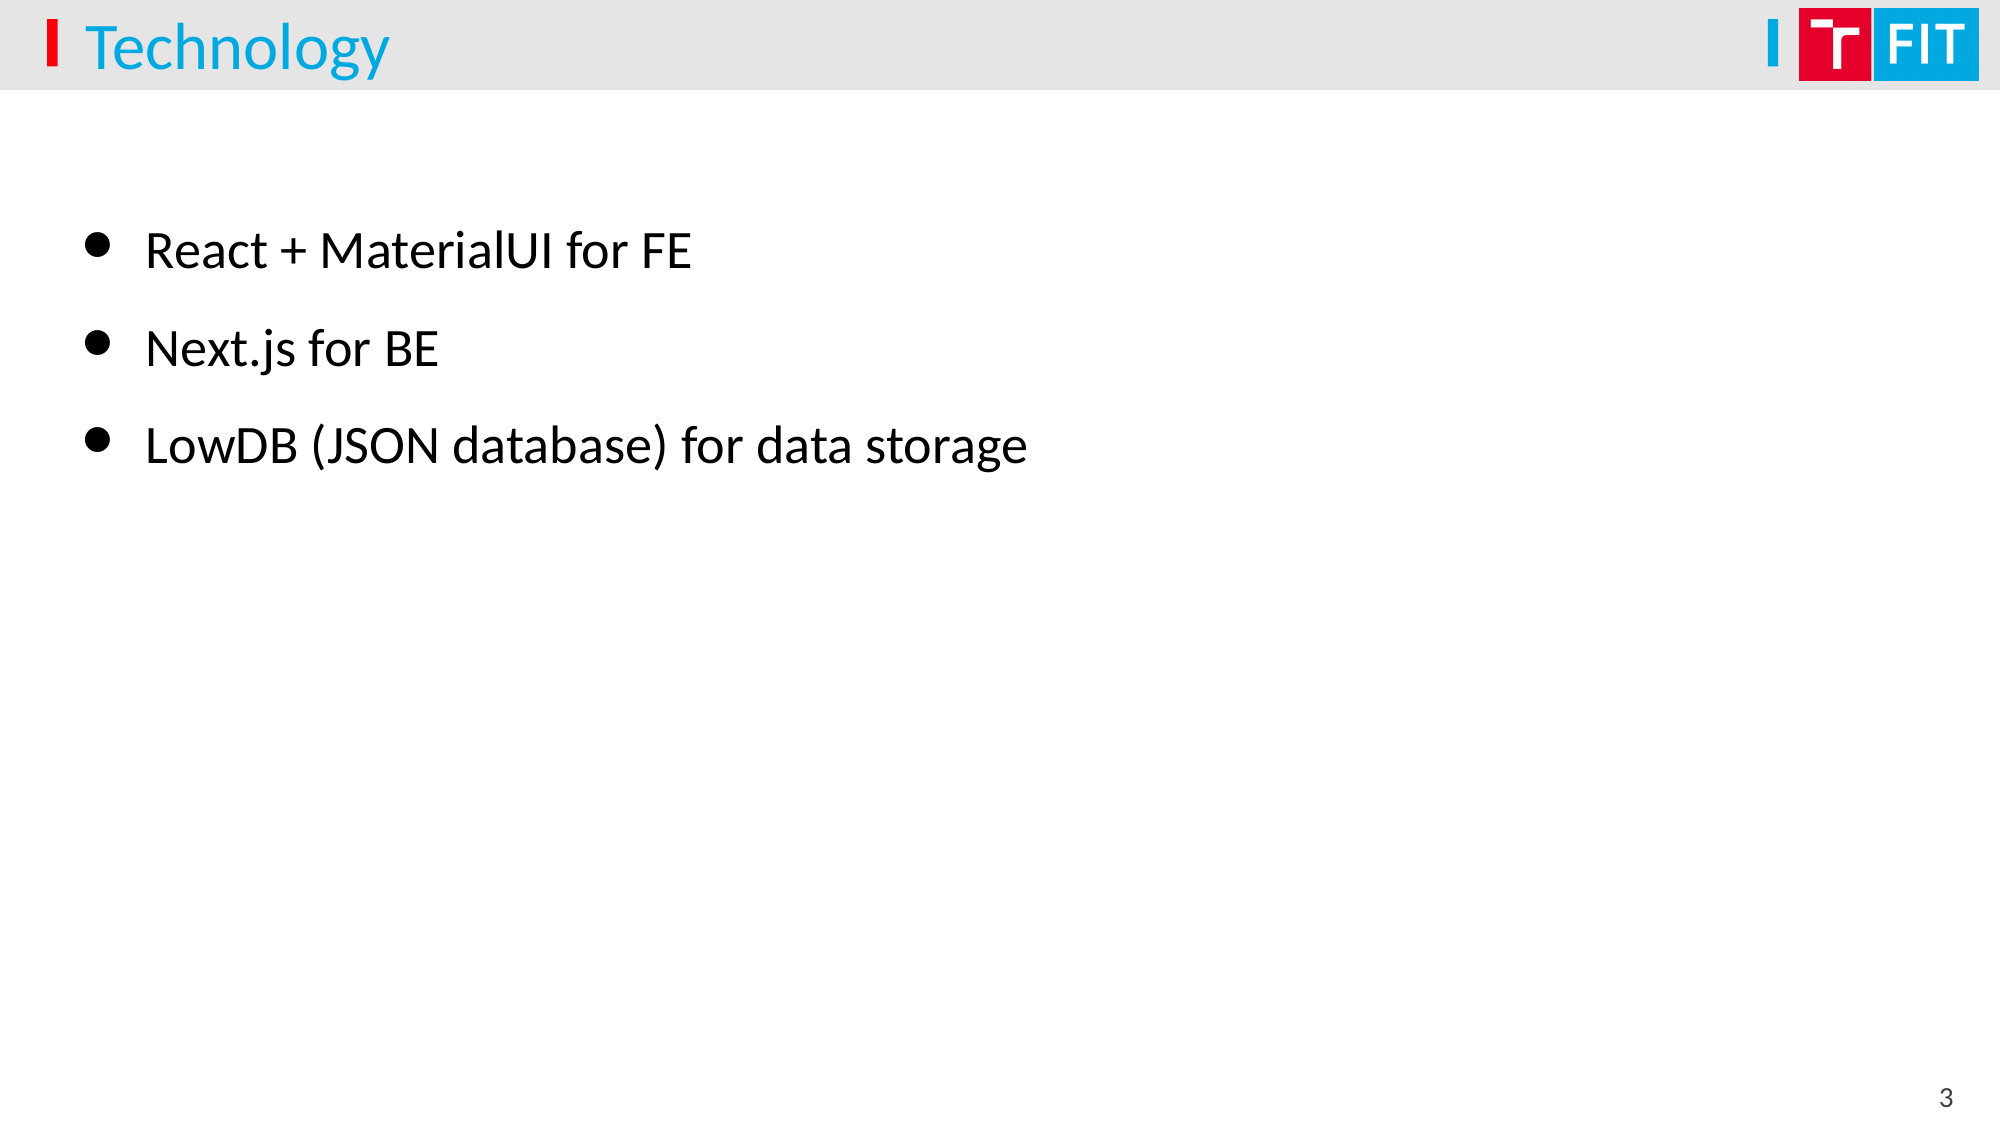

# Technology
React + MaterialUI for FE
Next.js for BE
LowDB (JSON database) for data storage